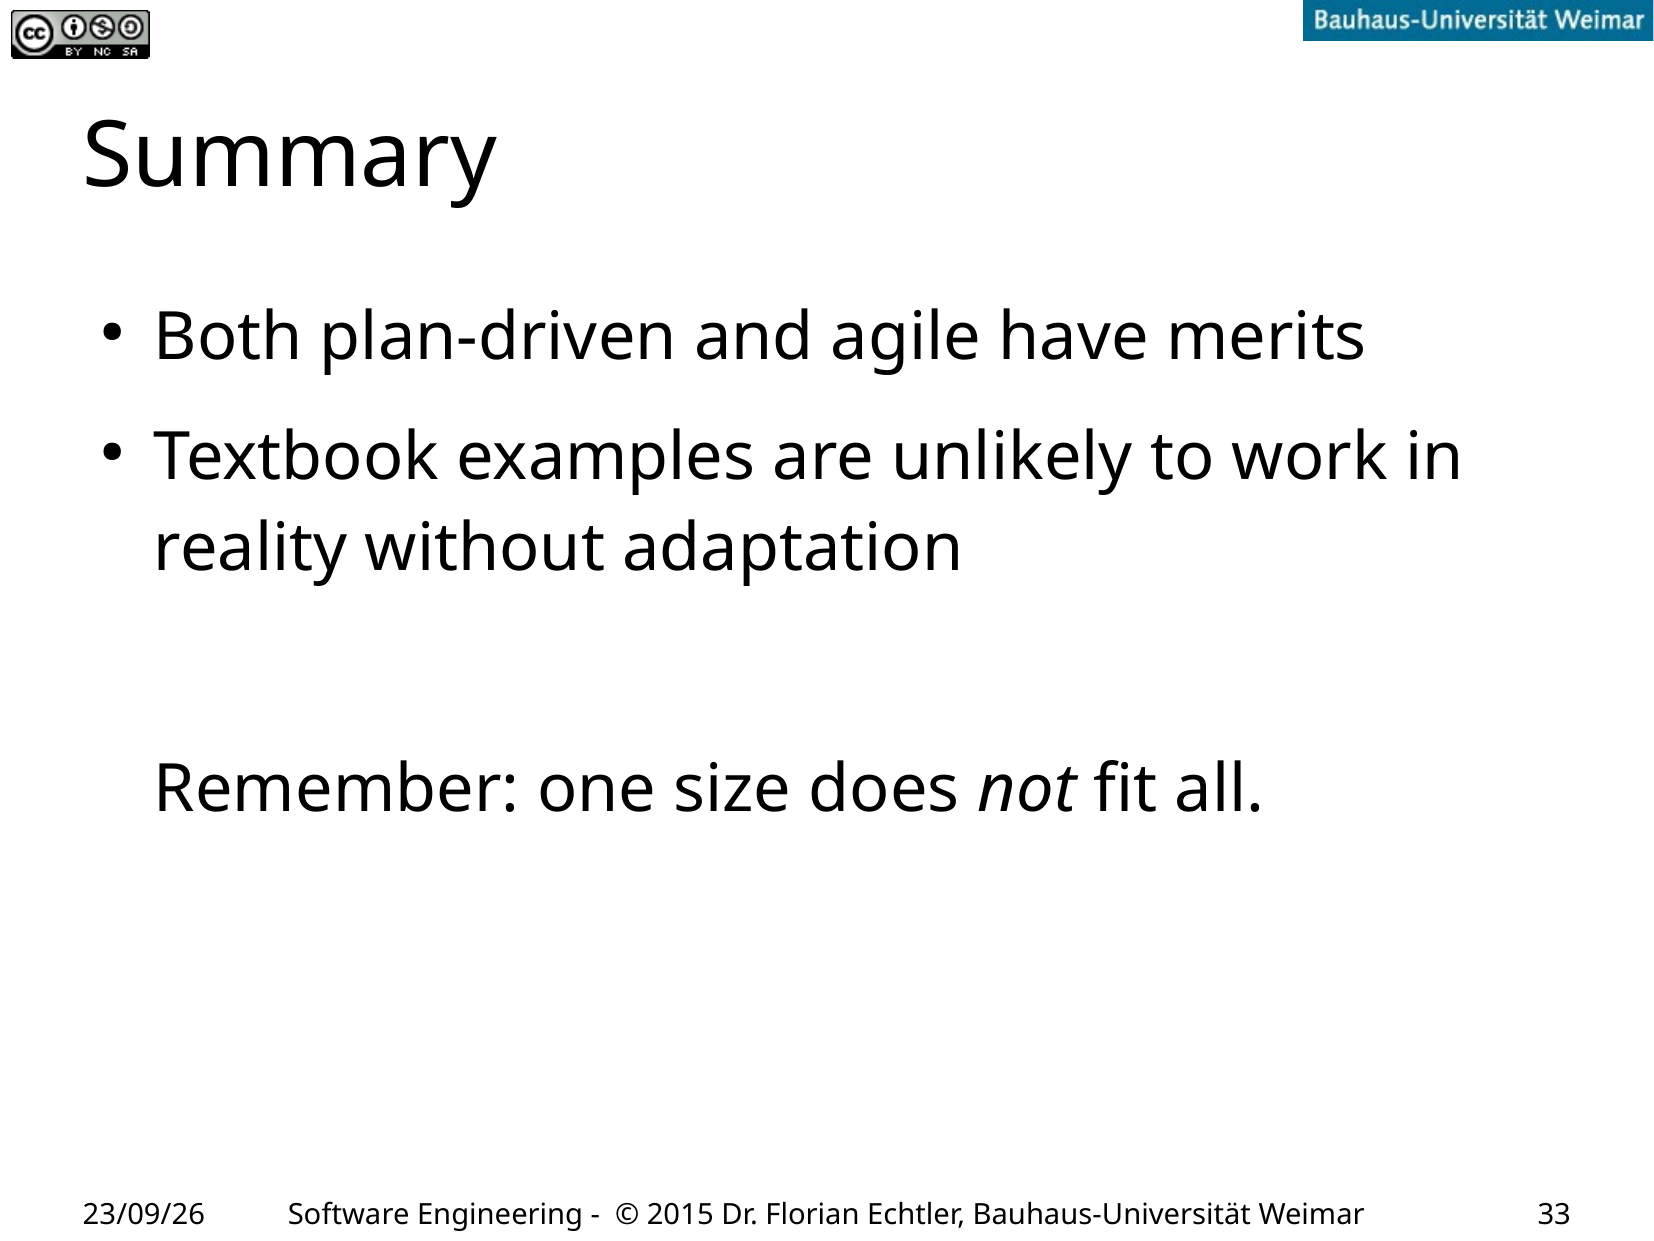

# Summary
Both plan-driven and agile have merits
Textbook examples are unlikely to work in reality without adaptation
Remember: one size does not fit all.
Software Engineering - © 2015 Dr. Florian Echtler, Bauhaus-Universität Weimar
33